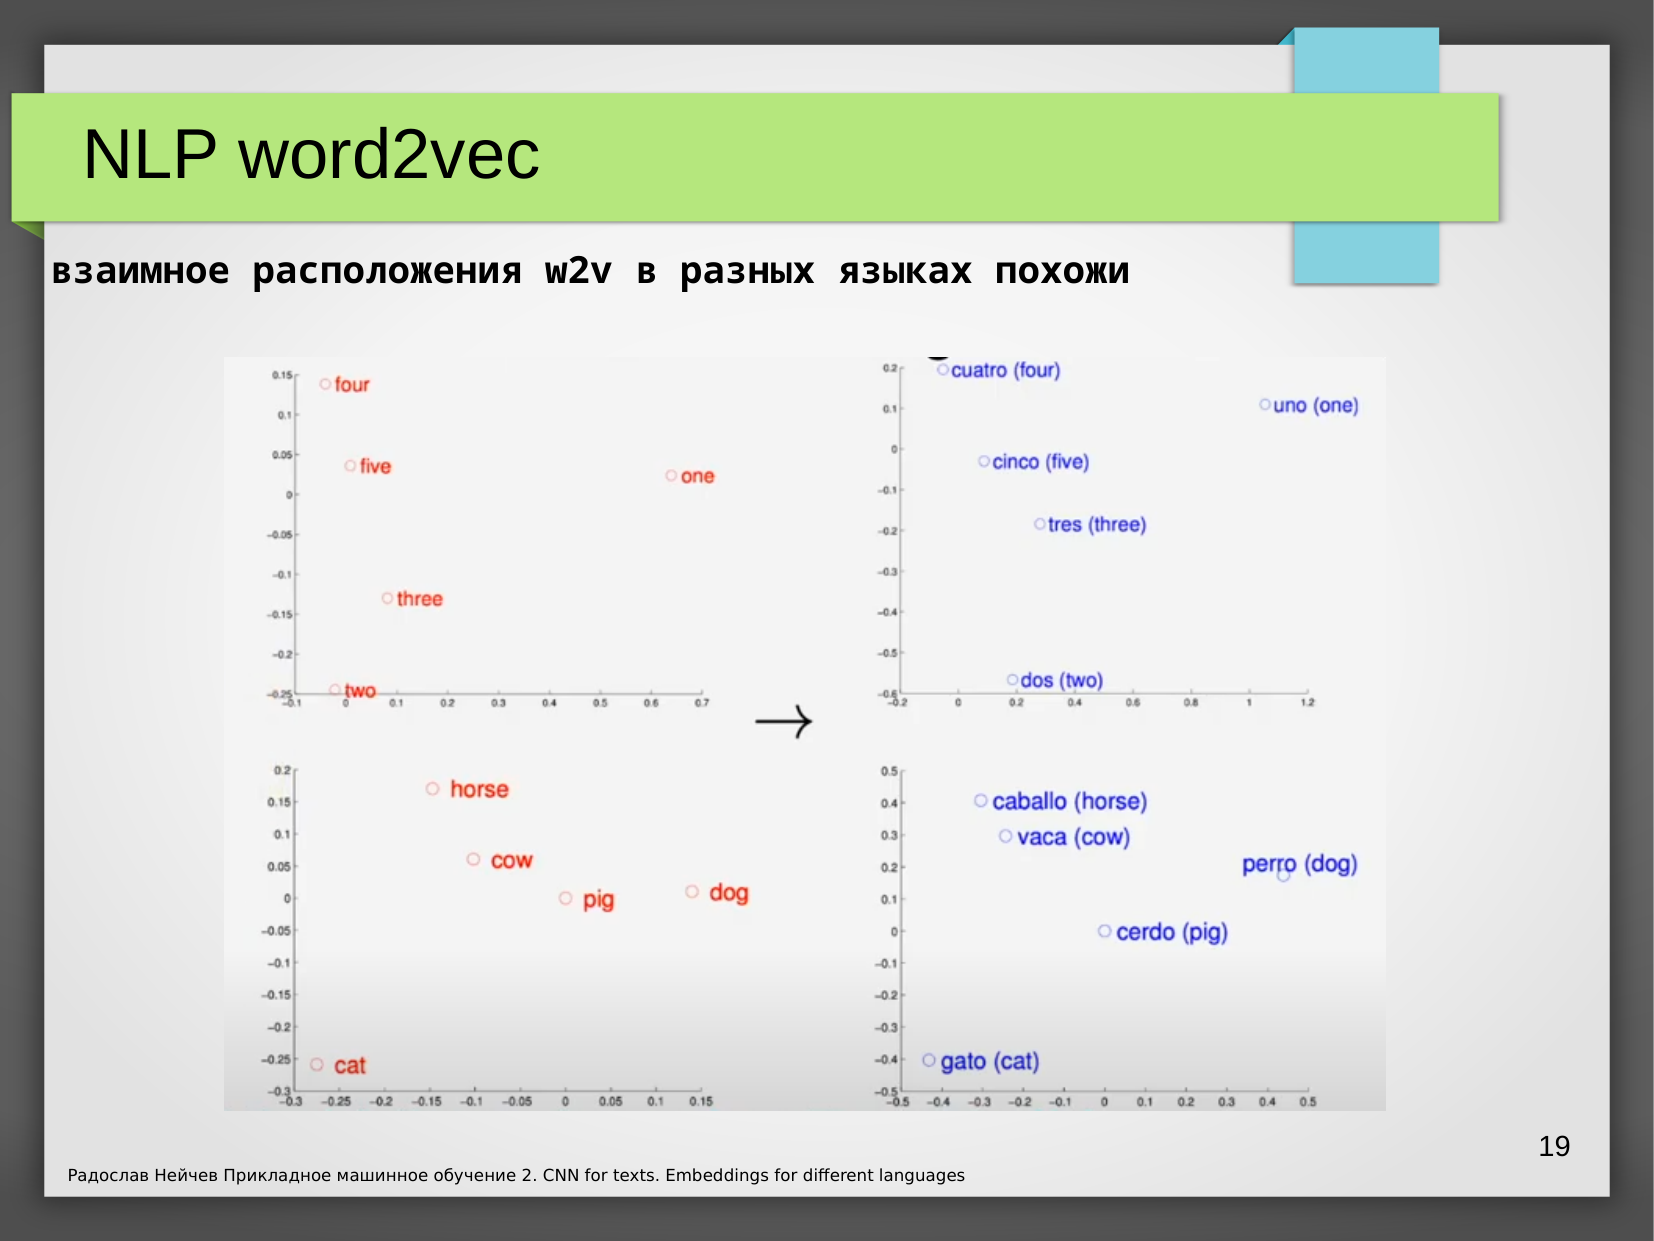

# NLP word2vec
взаимное расположения w2v в разных языках похожи
19
Радослав Нейчев Прикладное машинное обучение 2. CNN for texts. Embeddings for different languages